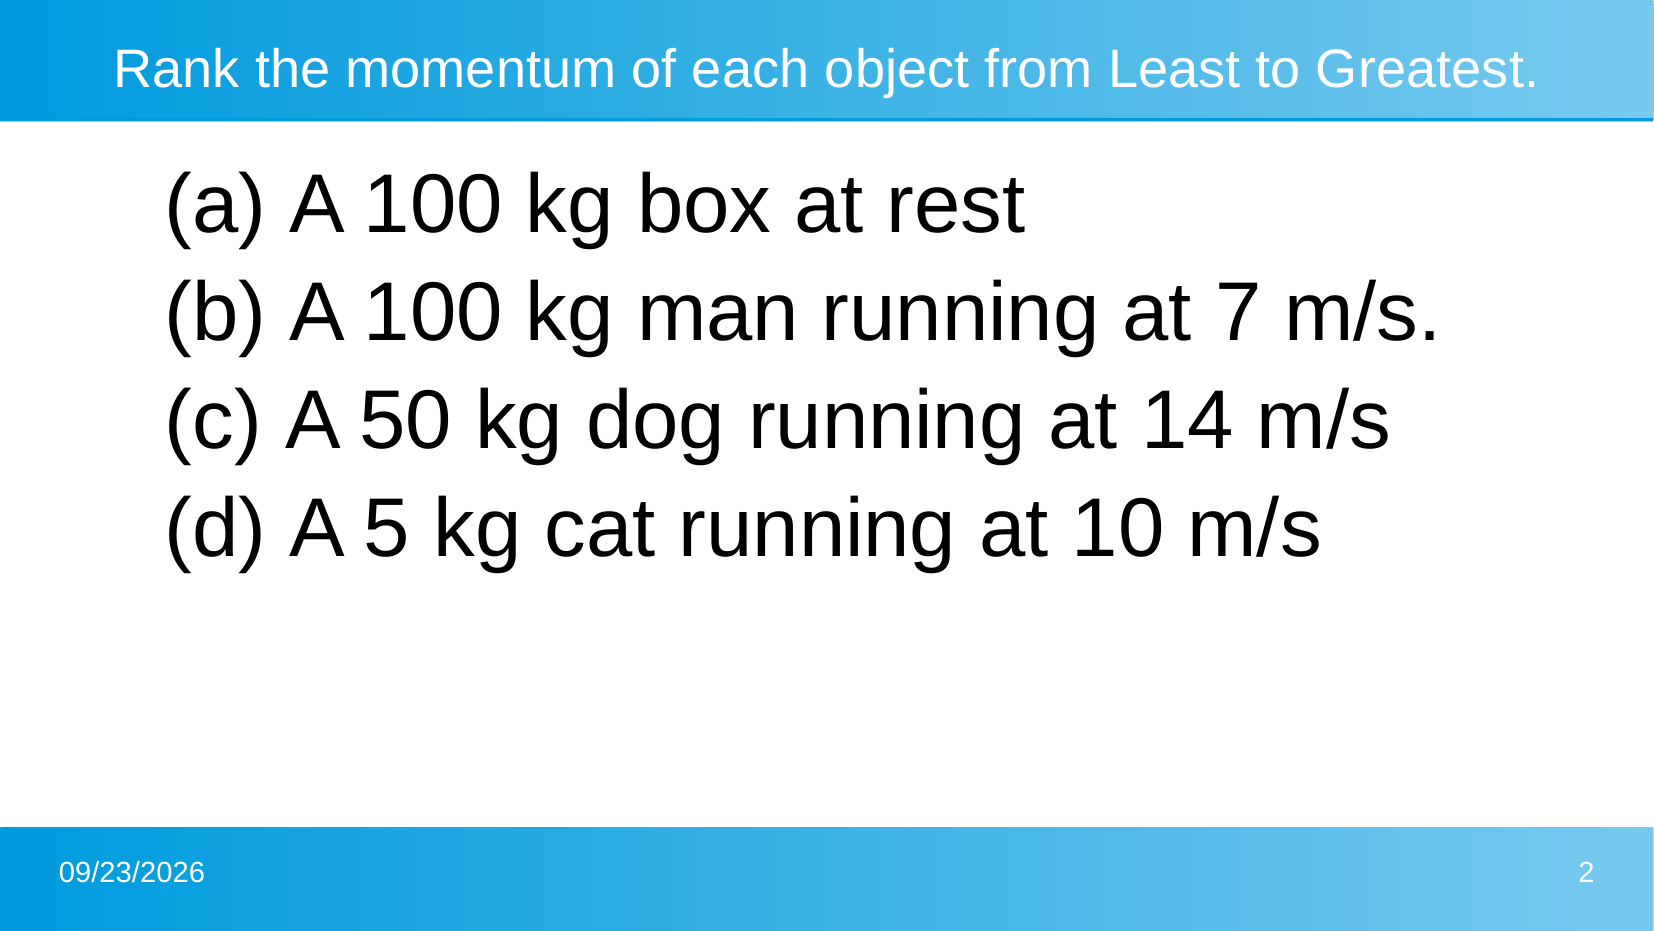

# Rank the momentum of each object from Least to Greatest.
 A 100 kg box at rest
 A 100 kg man running at 7 m/s.
 A 50 kg dog running at 14 m/s
 A 5 kg cat running at 10 m/s
2